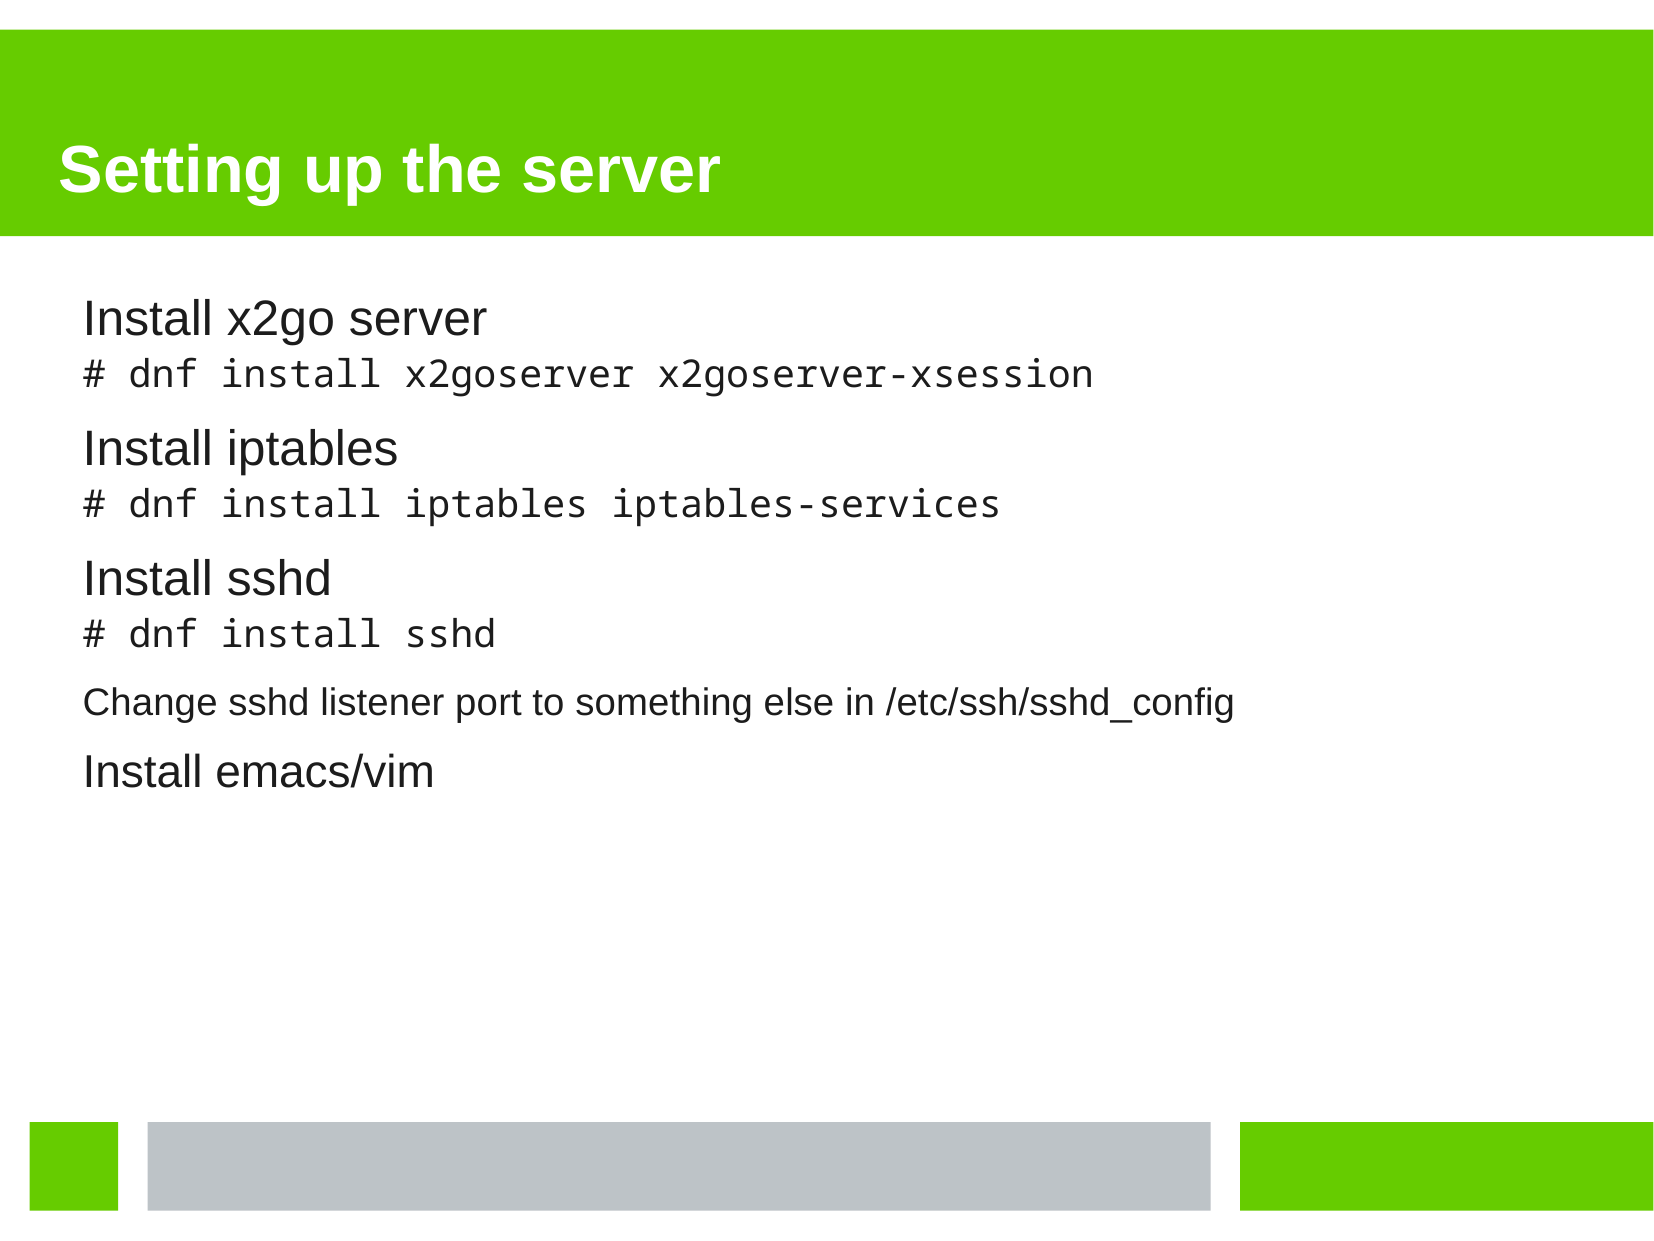

# Setting up the server
Install x2go server
# dnf install x2goserver x2goserver-xsession
Install iptables
# dnf install iptables iptables-services
Install sshd
# dnf install sshd
Change sshd listener port to something else in /etc/ssh/sshd_config
Install emacs/vim